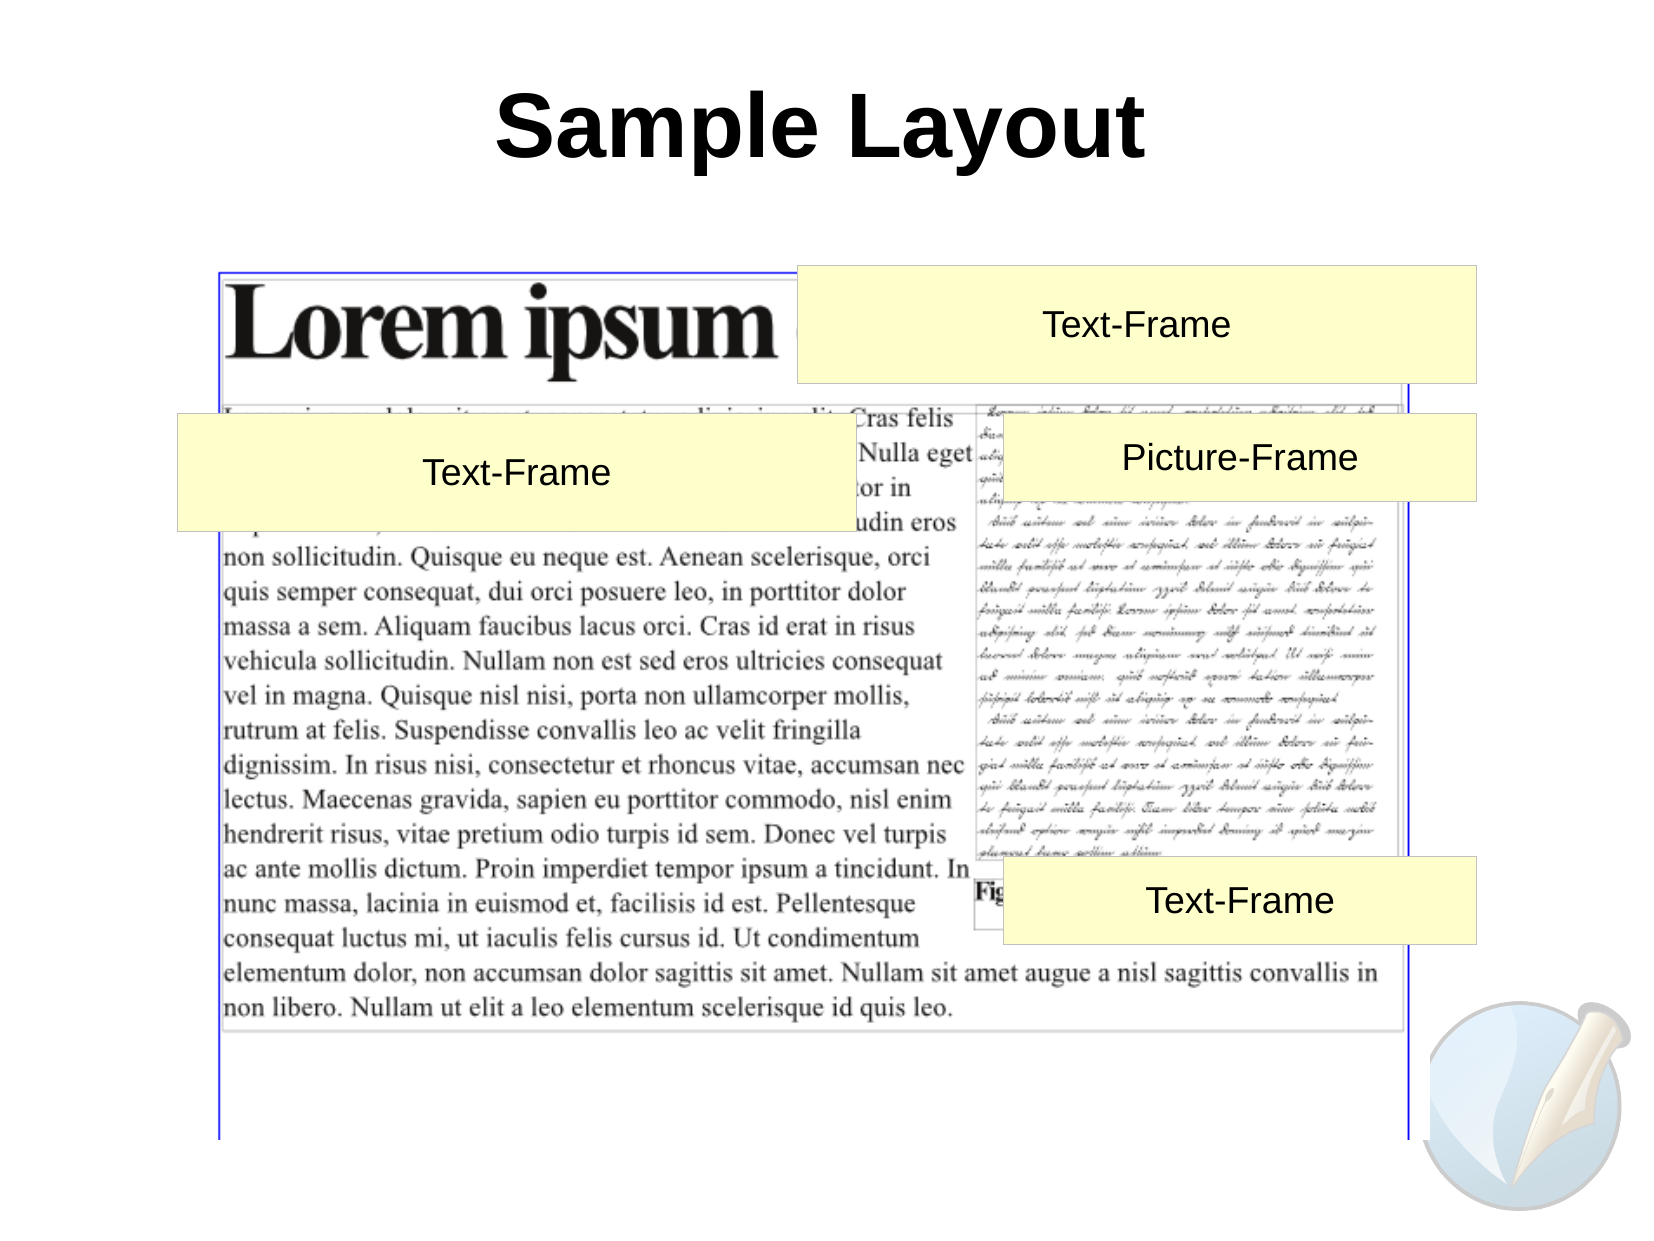

# Sample Layout
Text-Frame
Text-Frame
Picture-Frame
Text-Frame